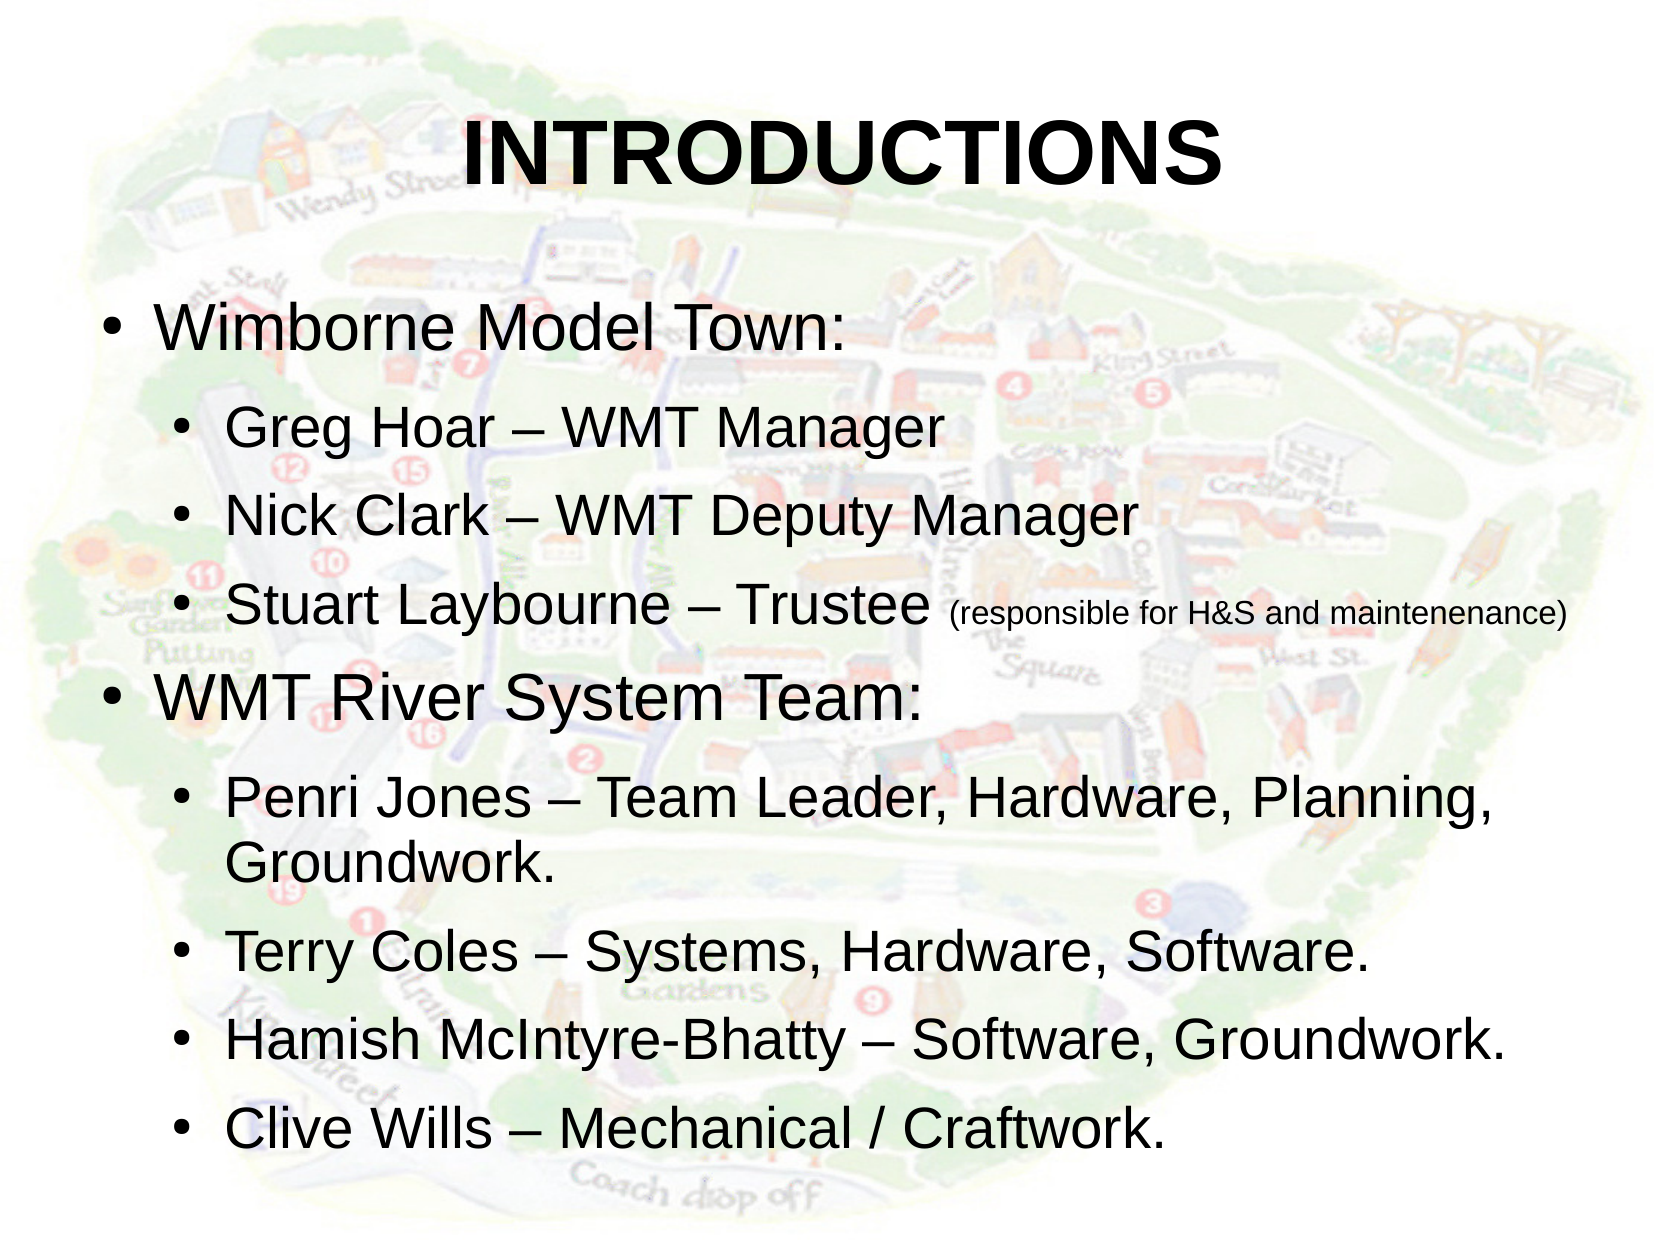

# INTRODUCTIONS
Wimborne Model Town:
Greg Hoar – WMT Manager
Nick Clark – WMT Deputy Manager
Stuart Laybourne – Trustee (responsible for H&S and maintenenance)
WMT River System Team:
Penri Jones – Team Leader, Hardware, Planning, Groundwork.
Terry Coles – Systems, Hardware, Software.
Hamish McIntyre-Bhatty – Software, Groundwork.
Clive Wills – Mechanical / Craftwork.